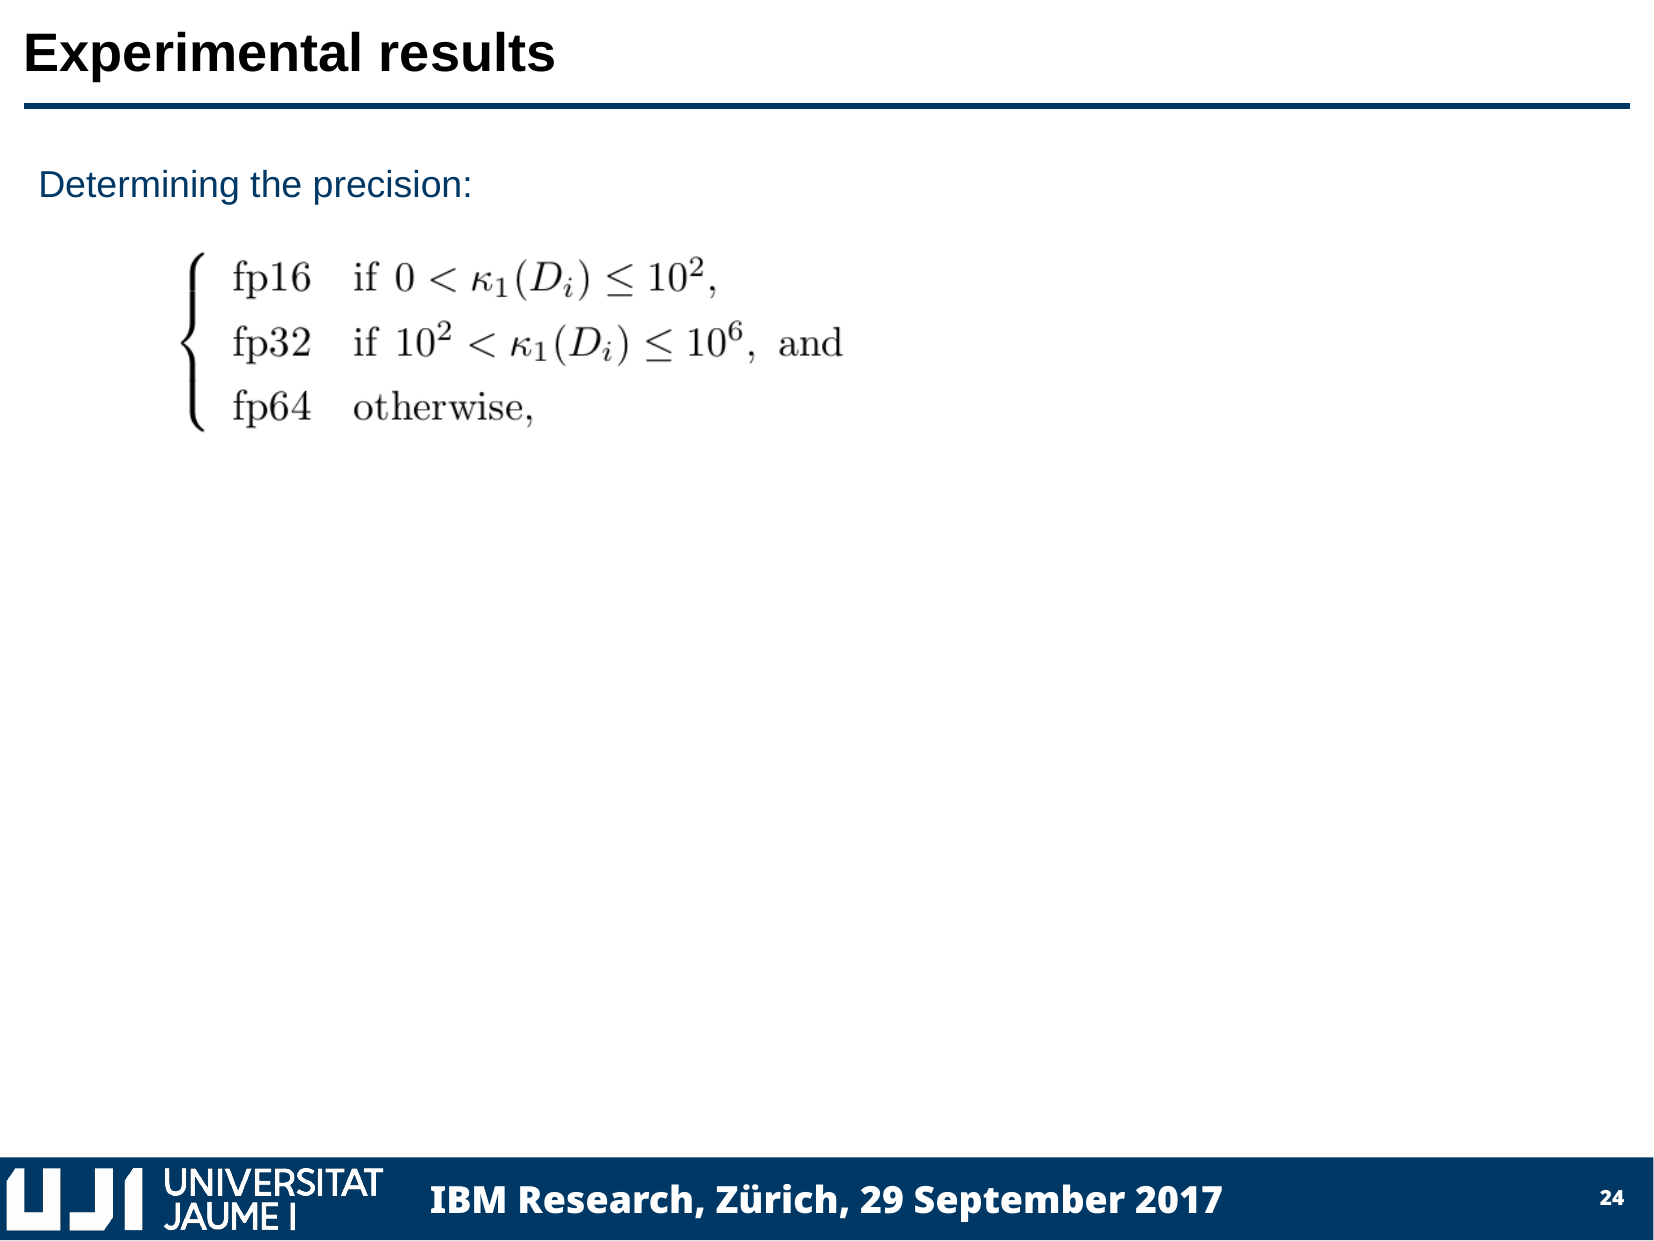

# Experimental results
Determining the precision:
IBM Research, Zürich, 29 September 2017
24